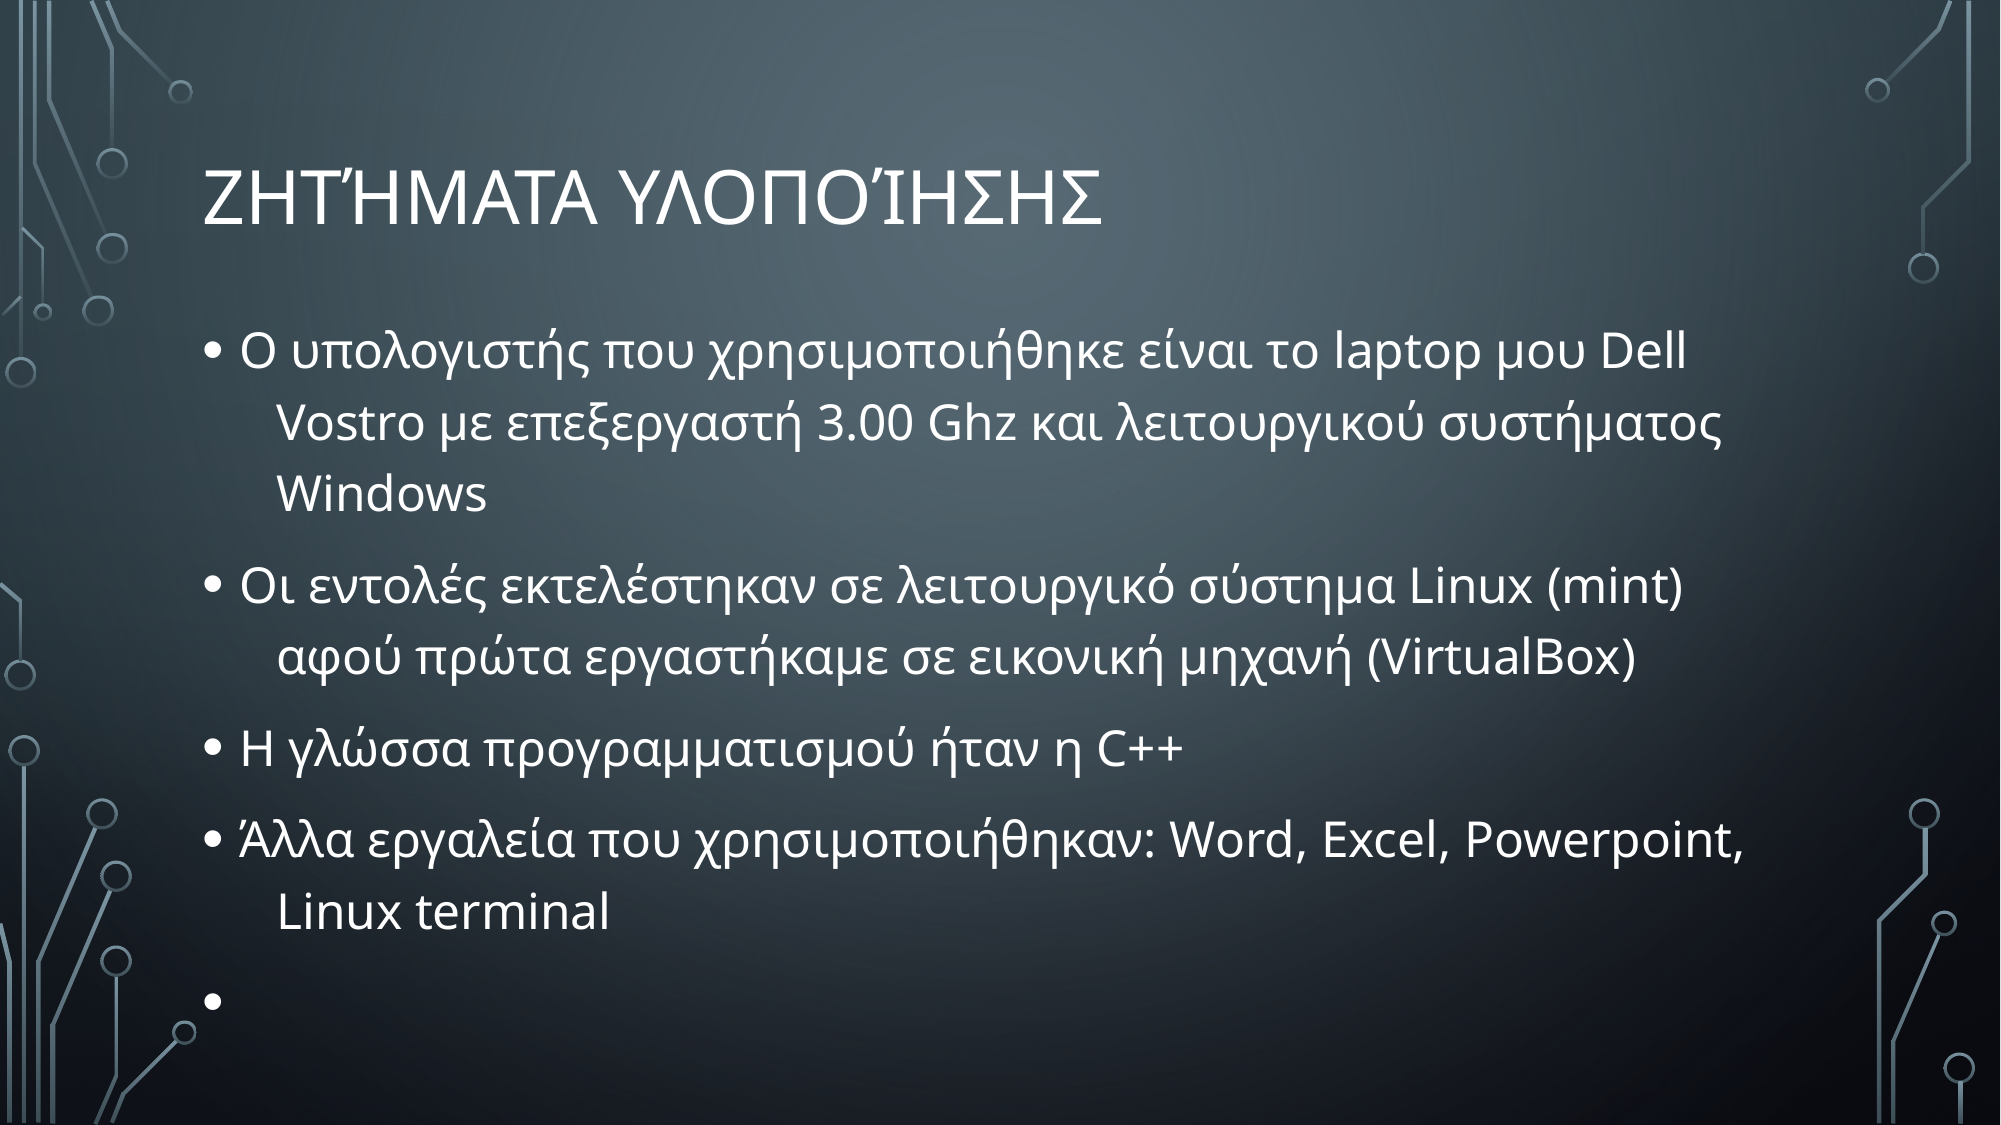

# ΖΗΤΉΜΑΤΑ ΥΛΟΠΟΊΗΣΗΣ
Ο υπολογιστής που χρησιμοποιήθηκε είναι το laptop μου Dell Vostro με επεξεργαστή 3.00 Ghz και λειτουργικού συστήματος Windows
Οι εντολές εκτελέστηκαν σε λειτουργικό σύστημα Linux (mint) αφού πρώτα εργαστήκαμε σε εικονική μηχανή (VirtualBox)
Η γλώσσα προγραμματισμού ήταν η C++
Άλλα εργαλεία που χρησιμοποιήθηκαν: Word, Excel, Powerpoint, Linux terminal